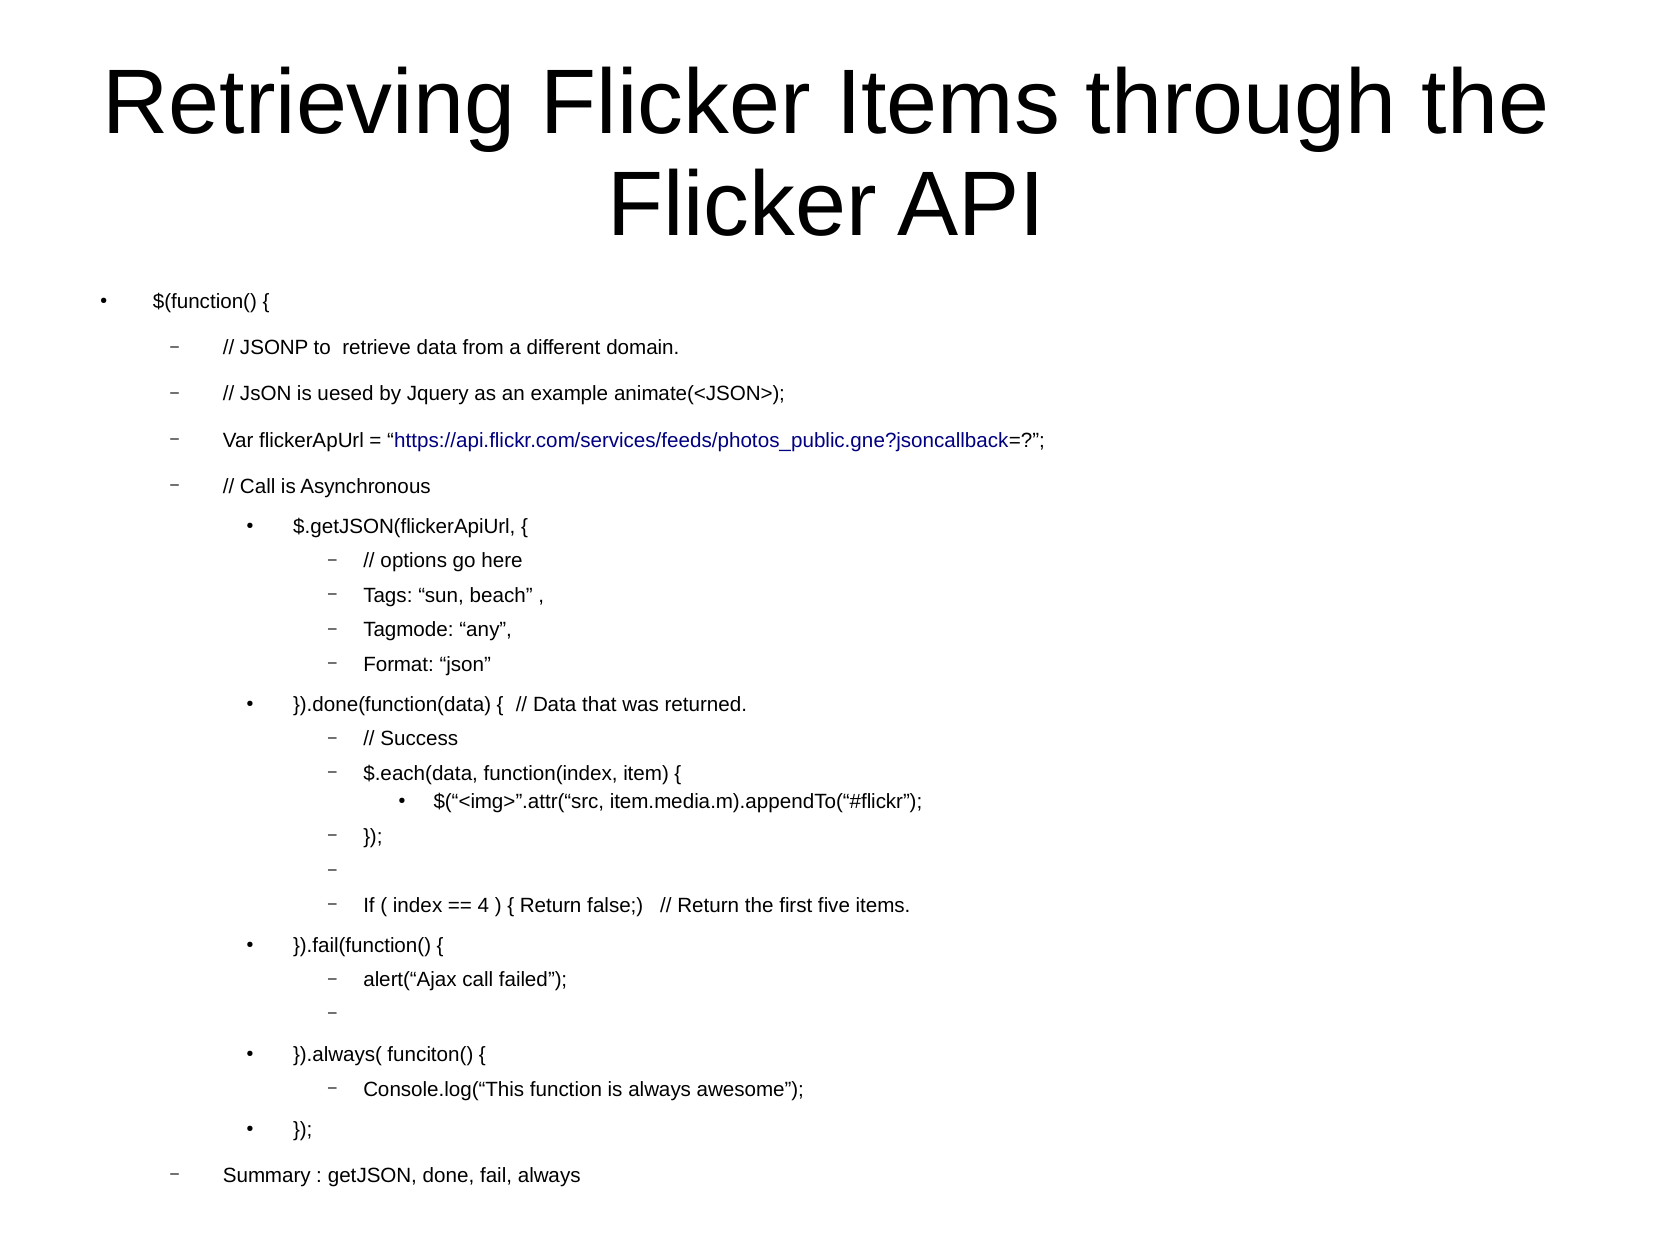

# Retrieving Flicker Items through the Flicker API
$(function() {
// JSONP to retrieve data from a different domain.
// JsON is uesed by Jquery as an example animate(<JSON>);
Var flickerApUrl = “https://api.flickr.com/services/feeds/photos_public.gne?jsoncallback=?”;
// Call is Asynchronous
$.getJSON(flickerApiUrl, {
// options go here
Tags: “sun, beach” ,
Tagmode: “any”,
Format: “json”
}).done(function(data) {			// Data that was returned.
// Success
$.each(data, function(index, item) {
$(“<img>”.attr(“src, item.media.m).appendTo(“#flickr”);
});
If ( index == 4 ) { Return false;) 		// Return the first five items.
}).fail(function() {
alert(“Ajax call failed”);
}).always( funciton() {
Console.log(“This function is always awesome”);
});
Summary : getJSON, done, fail, always